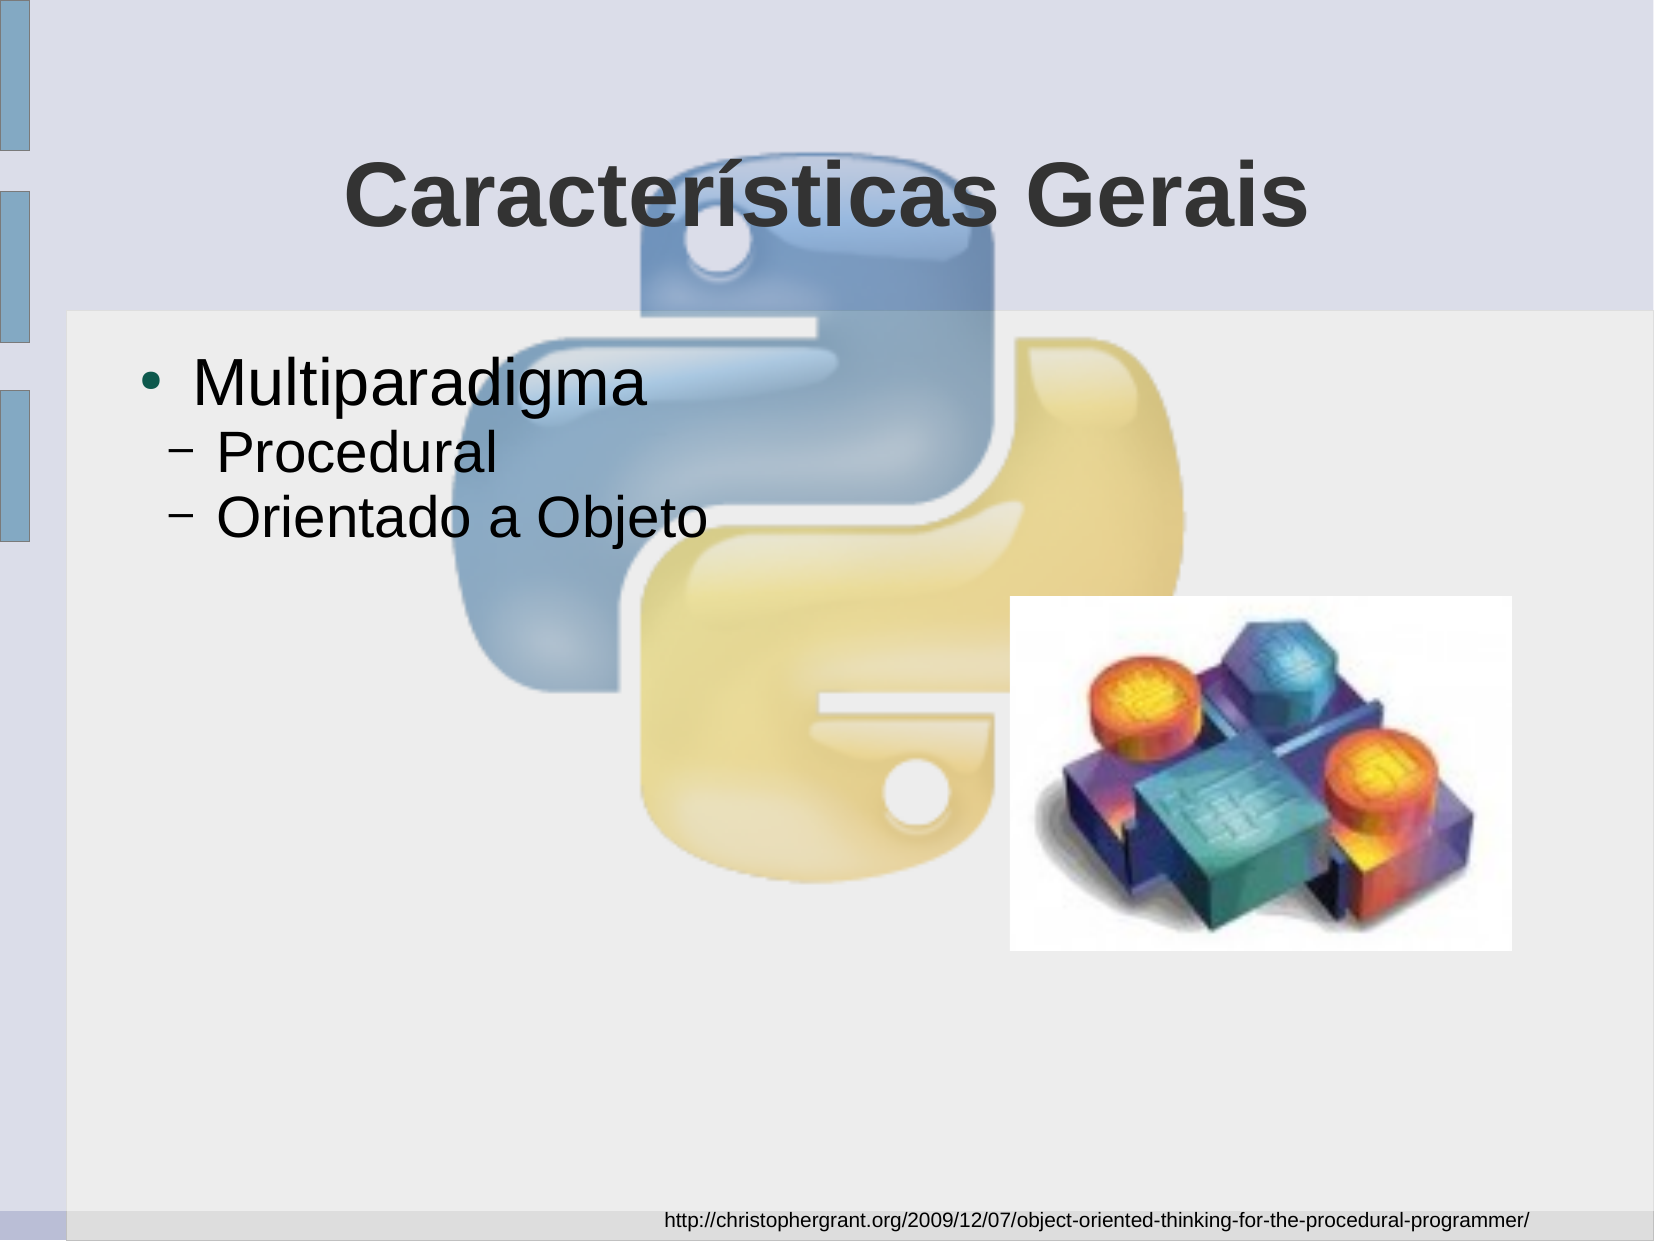

# Características Gerais
Multiparadigma
Procedural
Orientado a Objeto
http://christophergrant.org/2009/12/07/object-oriented-thinking-for-the-procedural-programmer/